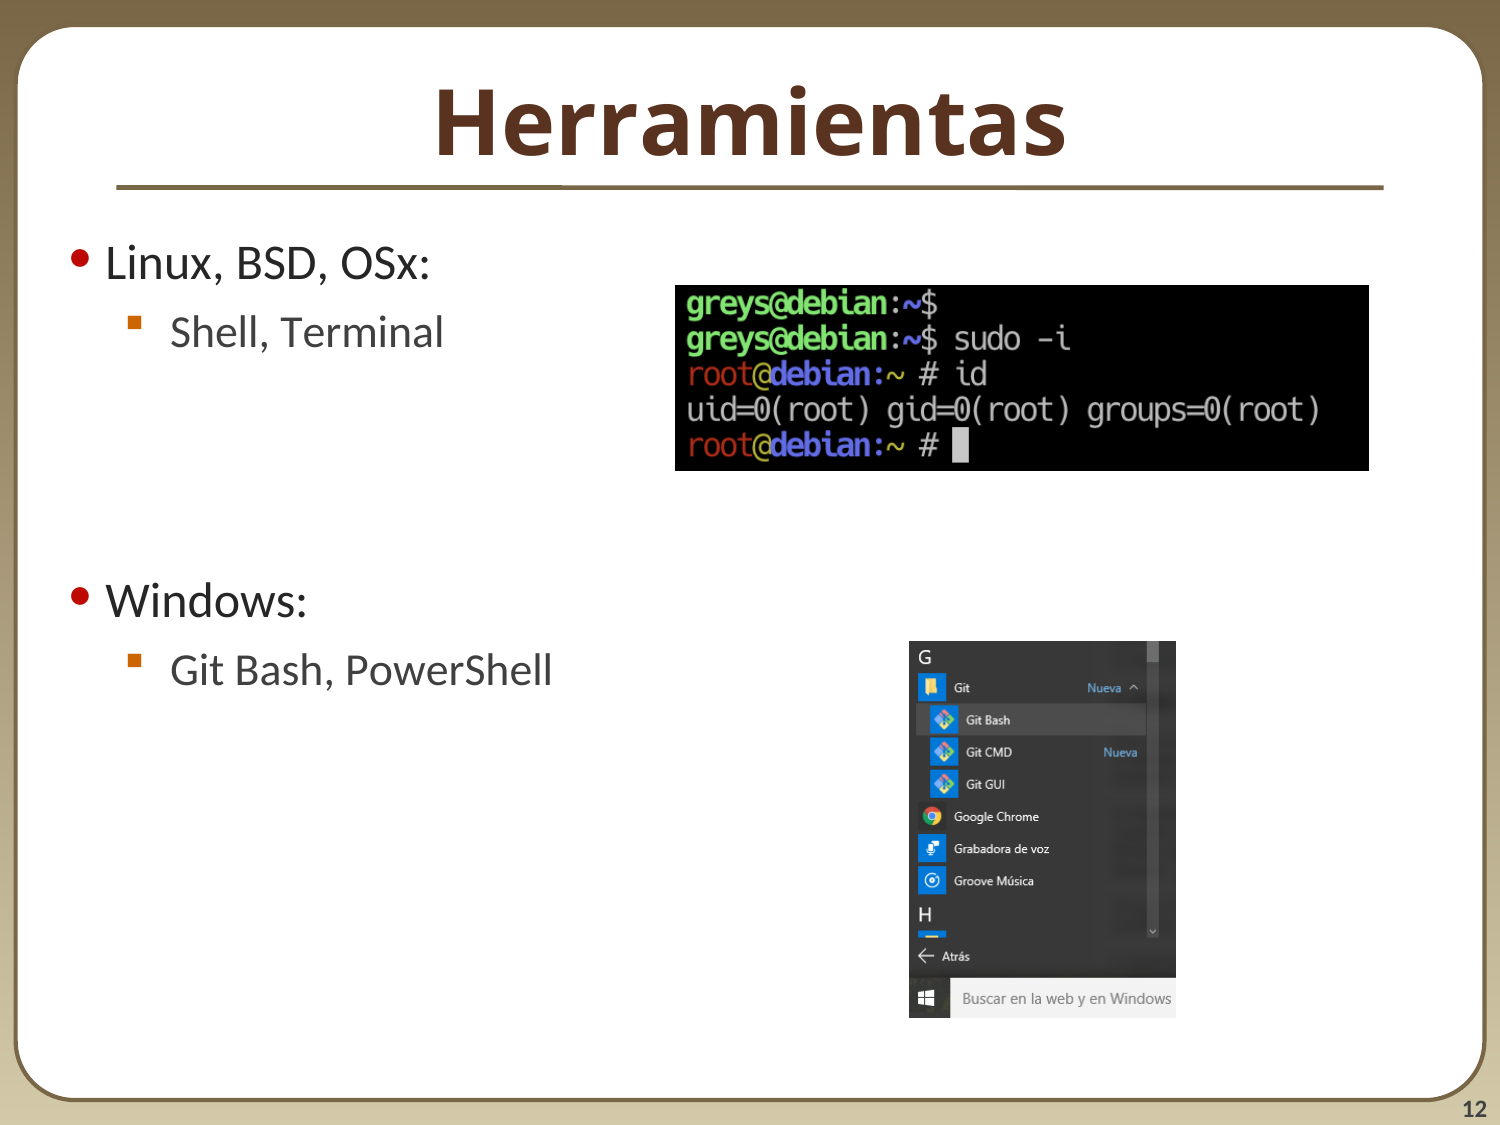

# Herramientas
Linux, BSD, OSx:
Shell, Terminal
Windows:
Git Bash, PowerShell